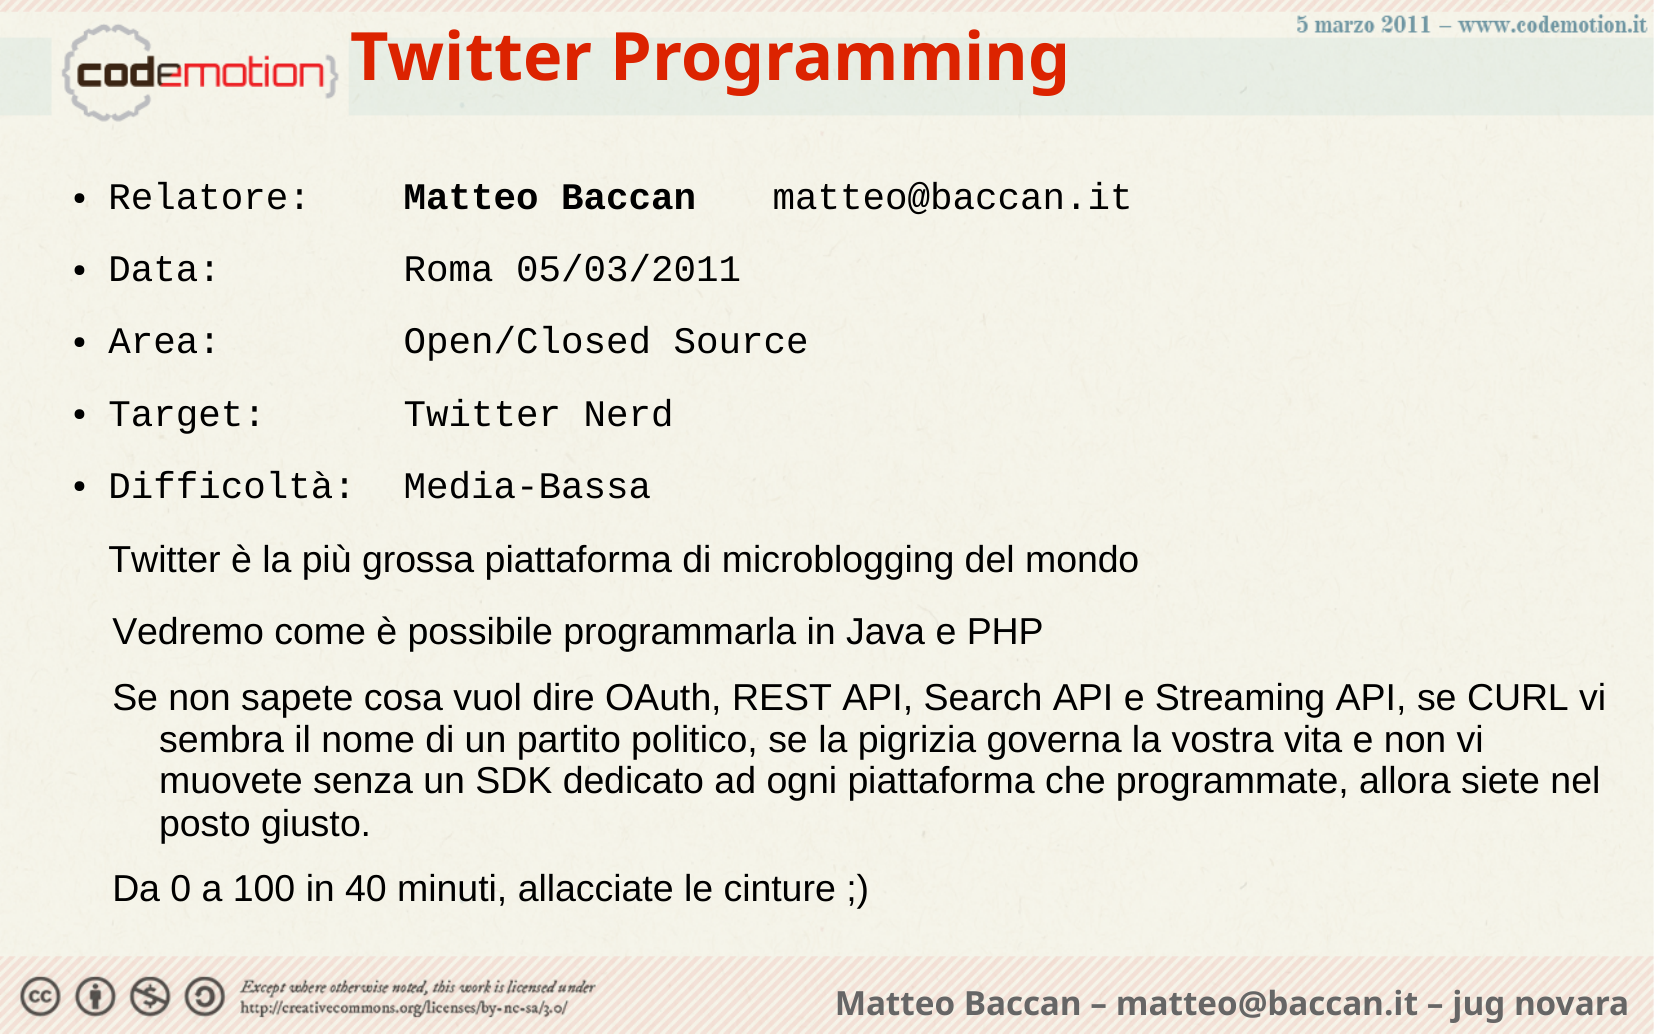

# Twitter Programming
Relatore: 	Matteo Baccan		matteo@baccan.it
Data:			Roma 05/03/2011
Area:			Open/Closed Source
Target:		Twitter Nerd
Difficoltà:	Media-Bassa
Twitter è la più grossa piattaforma di microblogging del mondo
Vedremo come è possibile programmarla in Java e PHP
Se non sapete cosa vuol dire OAuth, REST API, Search API e Streaming API, se CURL vi sembra il nome di un partito politico, se la pigrizia governa la vostra vita e non vi muovete senza un SDK dedicato ad ogni piattaforma che programmate, allora siete nel posto giusto.
Da 0 a 100 in 40 minuti, allacciate le cinture ;)
2
Twitter Programming - Matteo Baccan - matteo@baccan.it